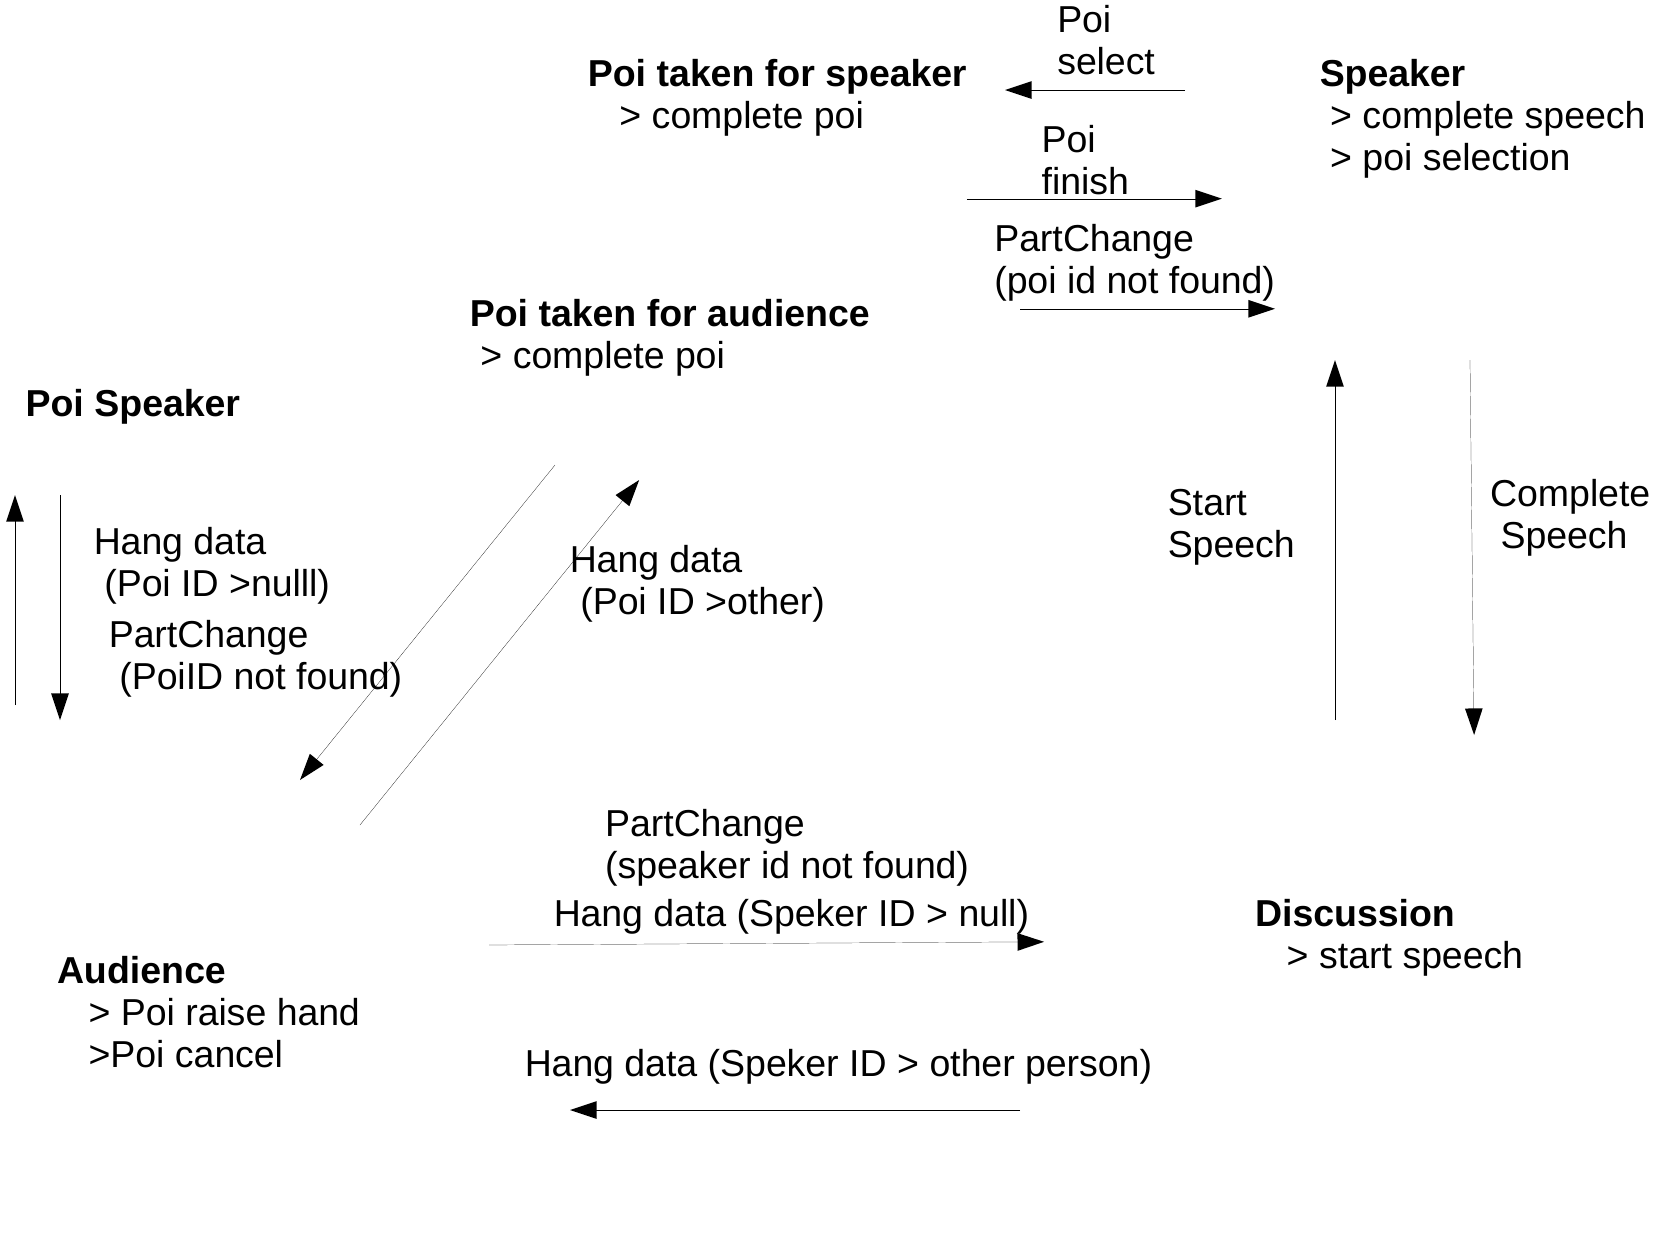

Poi
select
Poi taken for speaker
 > complete poi
Speaker
 > complete speech
 > poi selection
Poi
finish
PartChange
(poi id not found)
Poi taken for audience
 > complete poi
Poi Speaker
Complete
 Speech
Start
Speech
Hang data
 (Poi ID >nulll)
Hang data
 (Poi ID >other)
Hang data
 (Poi ID > local)
PartChange
 (PoiID not found)
PartChange
(speaker id not found)
Hang data (Speker ID > null)
Discussion
 > start speech
Audience
 > Poi raise hand
 >Poi cancel
Hang data (Speker ID > other person)